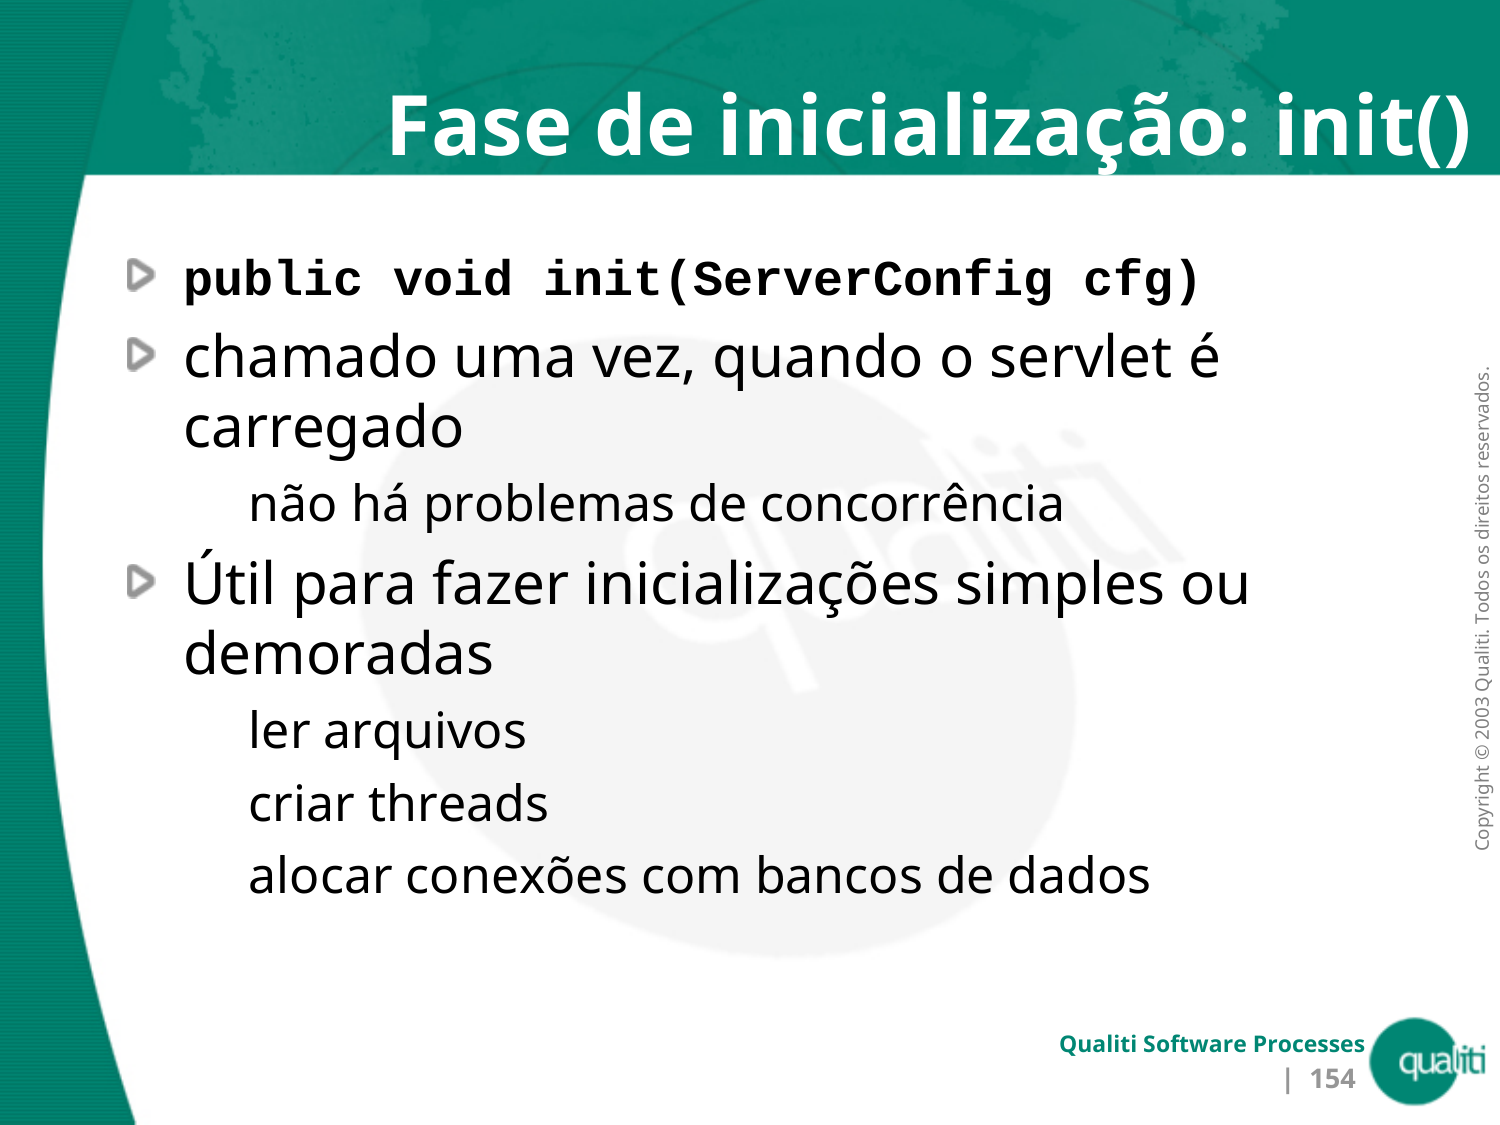

# Fase de inicialização: init()‏
public void init(ServerConfig cfg)‏
chamado uma vez, quando o servlet é carregado
não há problemas de concorrência
Útil para fazer inicializações simples ou demoradas
ler arquivos
criar threads
alocar conexões com bancos de dados